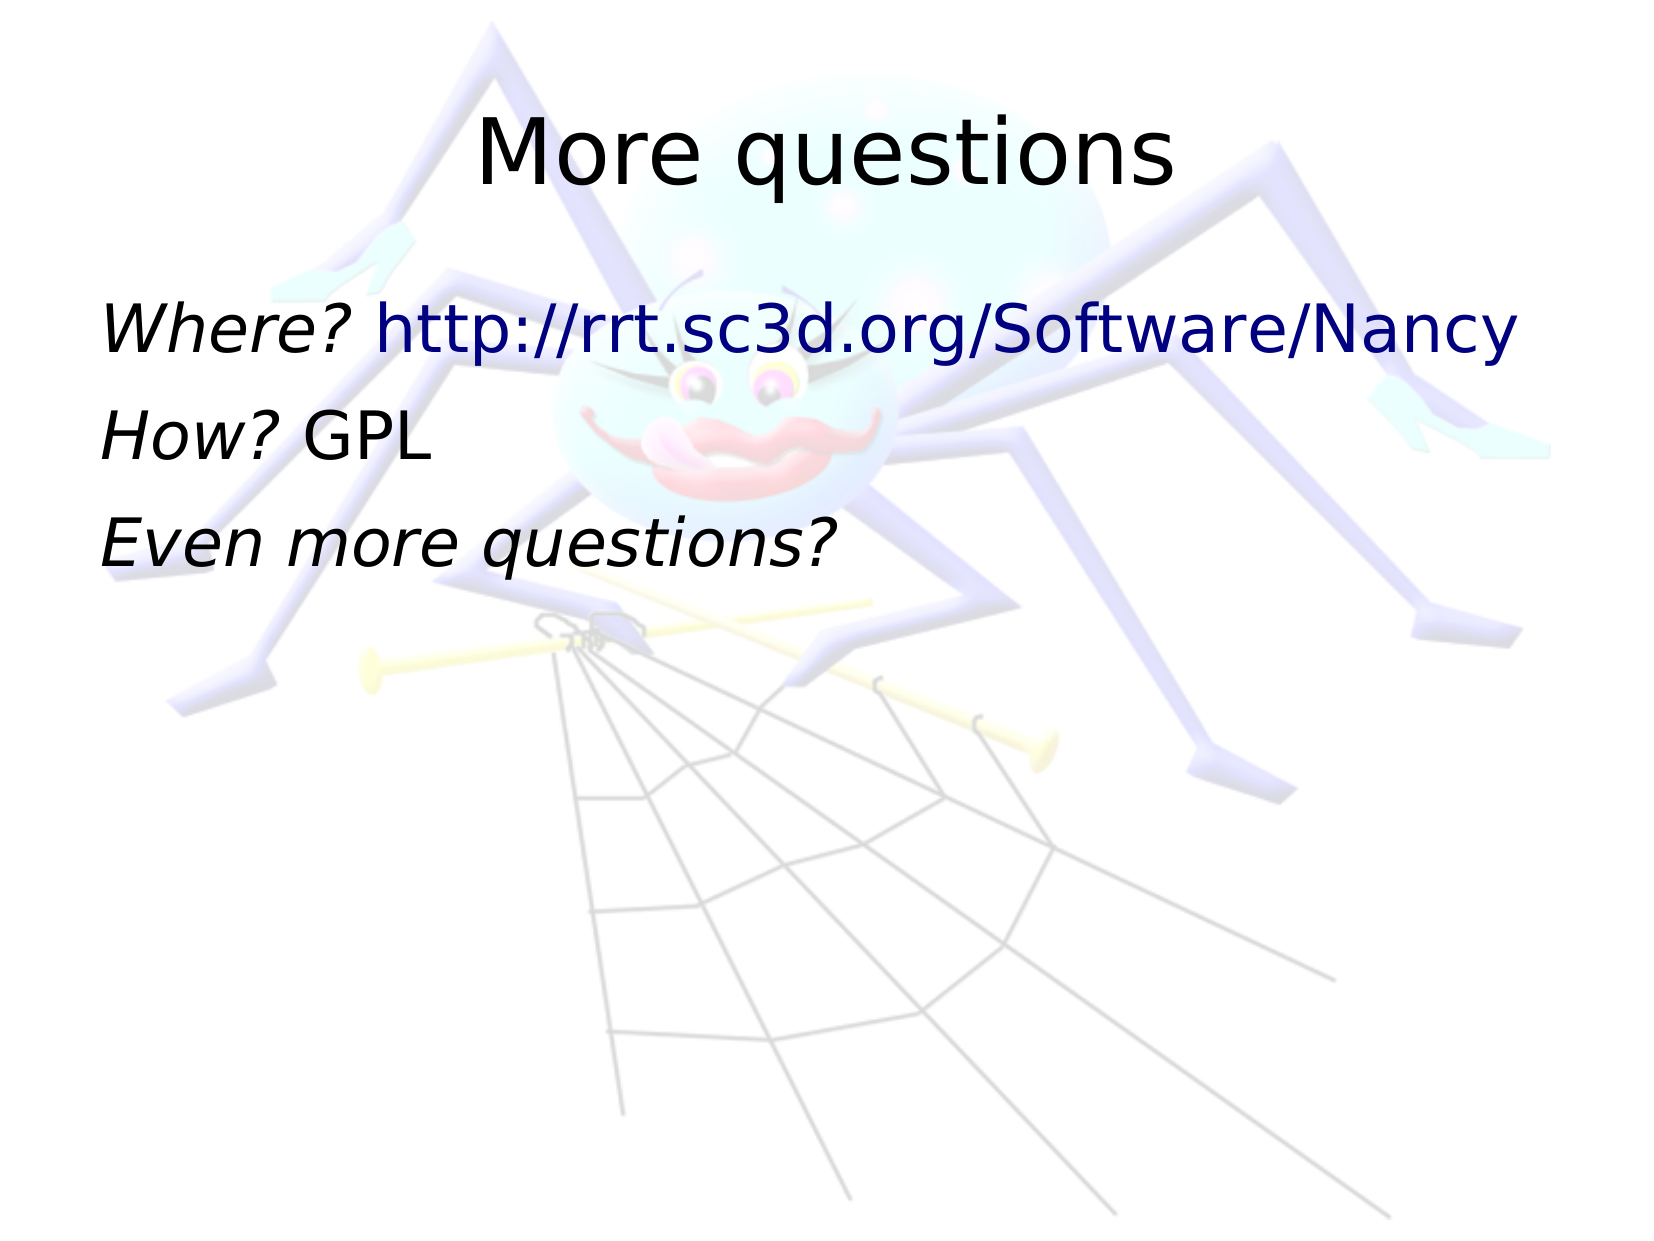

# More questions
Where? http://rrt.sc3d.org/Software/Nancy
How? GPL
Even more questions?